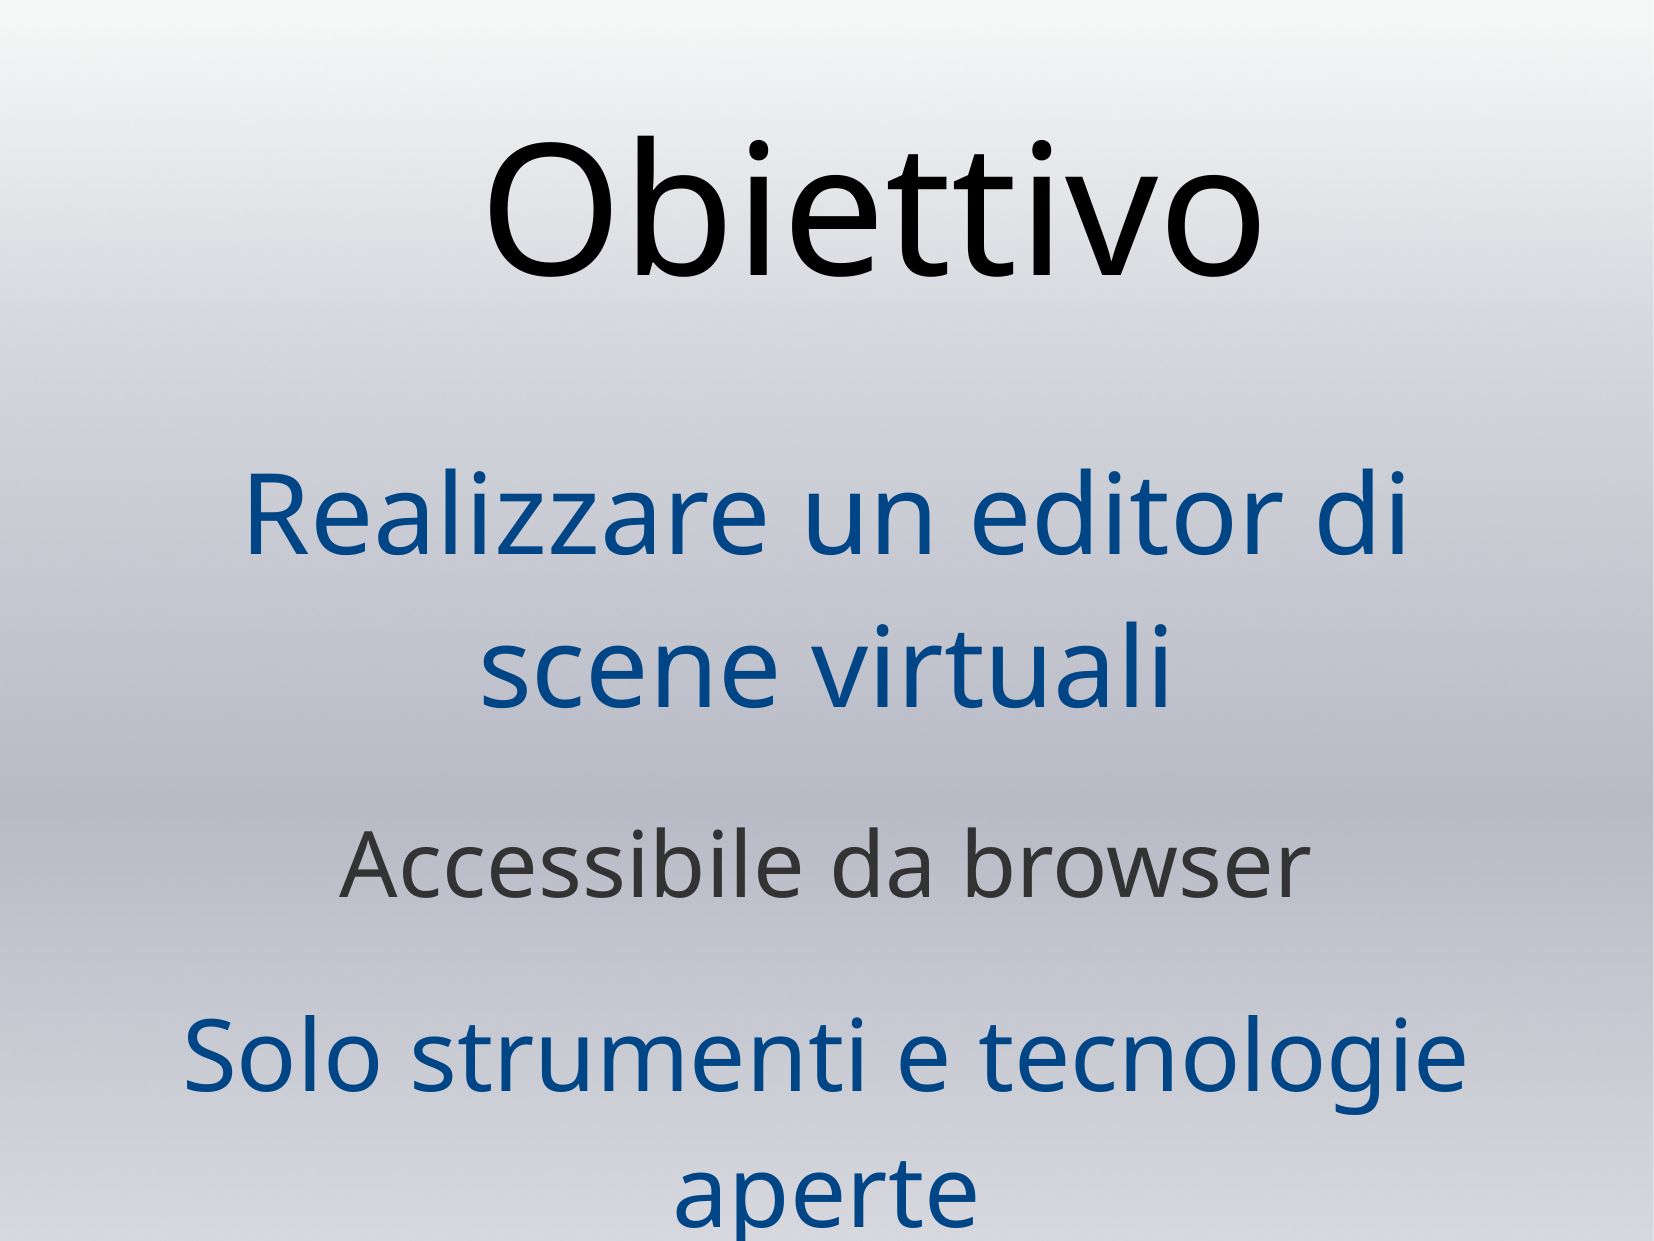

Obiettivo
Realizzare un editor di scene virtuali
Accessibile da browser
Solo strumenti e tecnologie aperte